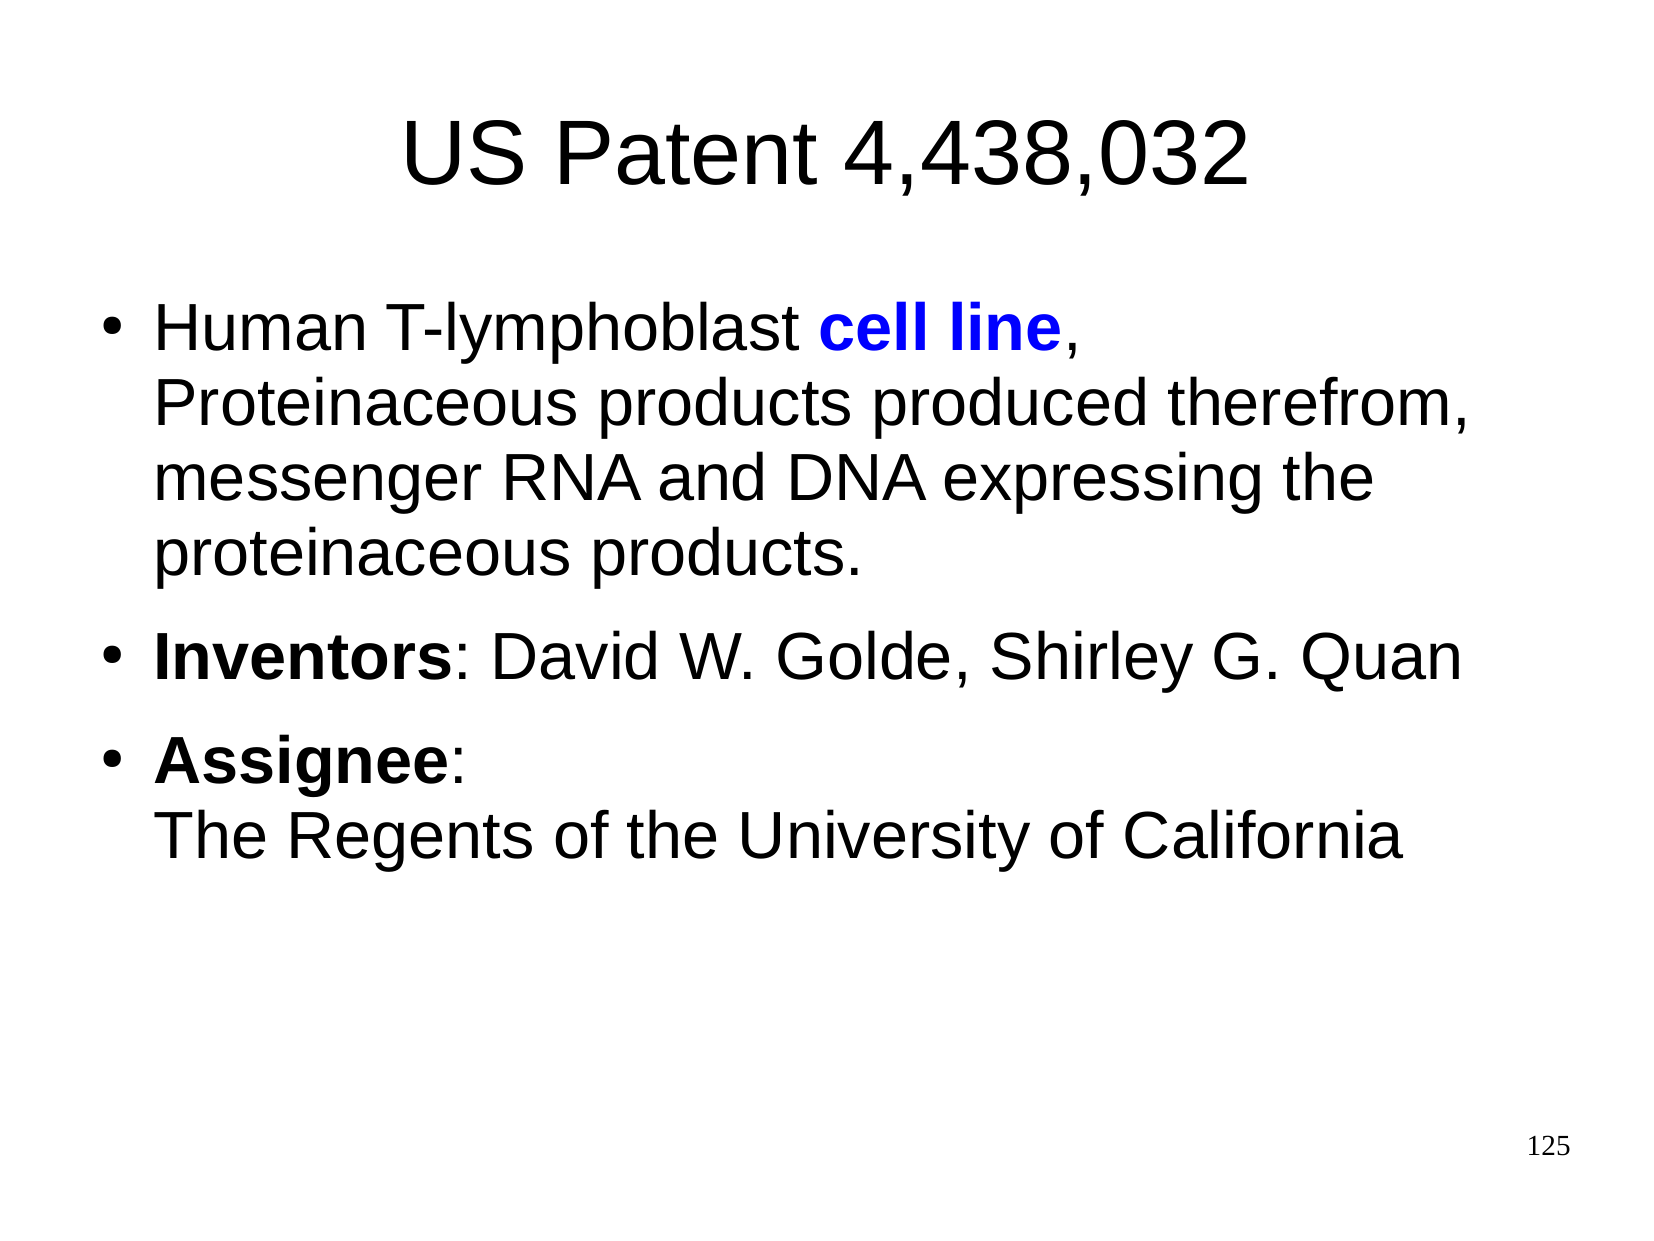

# US Patent 4,438,032
Human T-lymphoblast cell line,
Proteinaceous products produced therefrom, messenger RNA and DNA expressing the proteinaceous products.
Inventors: David W. Golde, Shirley G. Quan
Assignee:
The Regents of the University of California
125